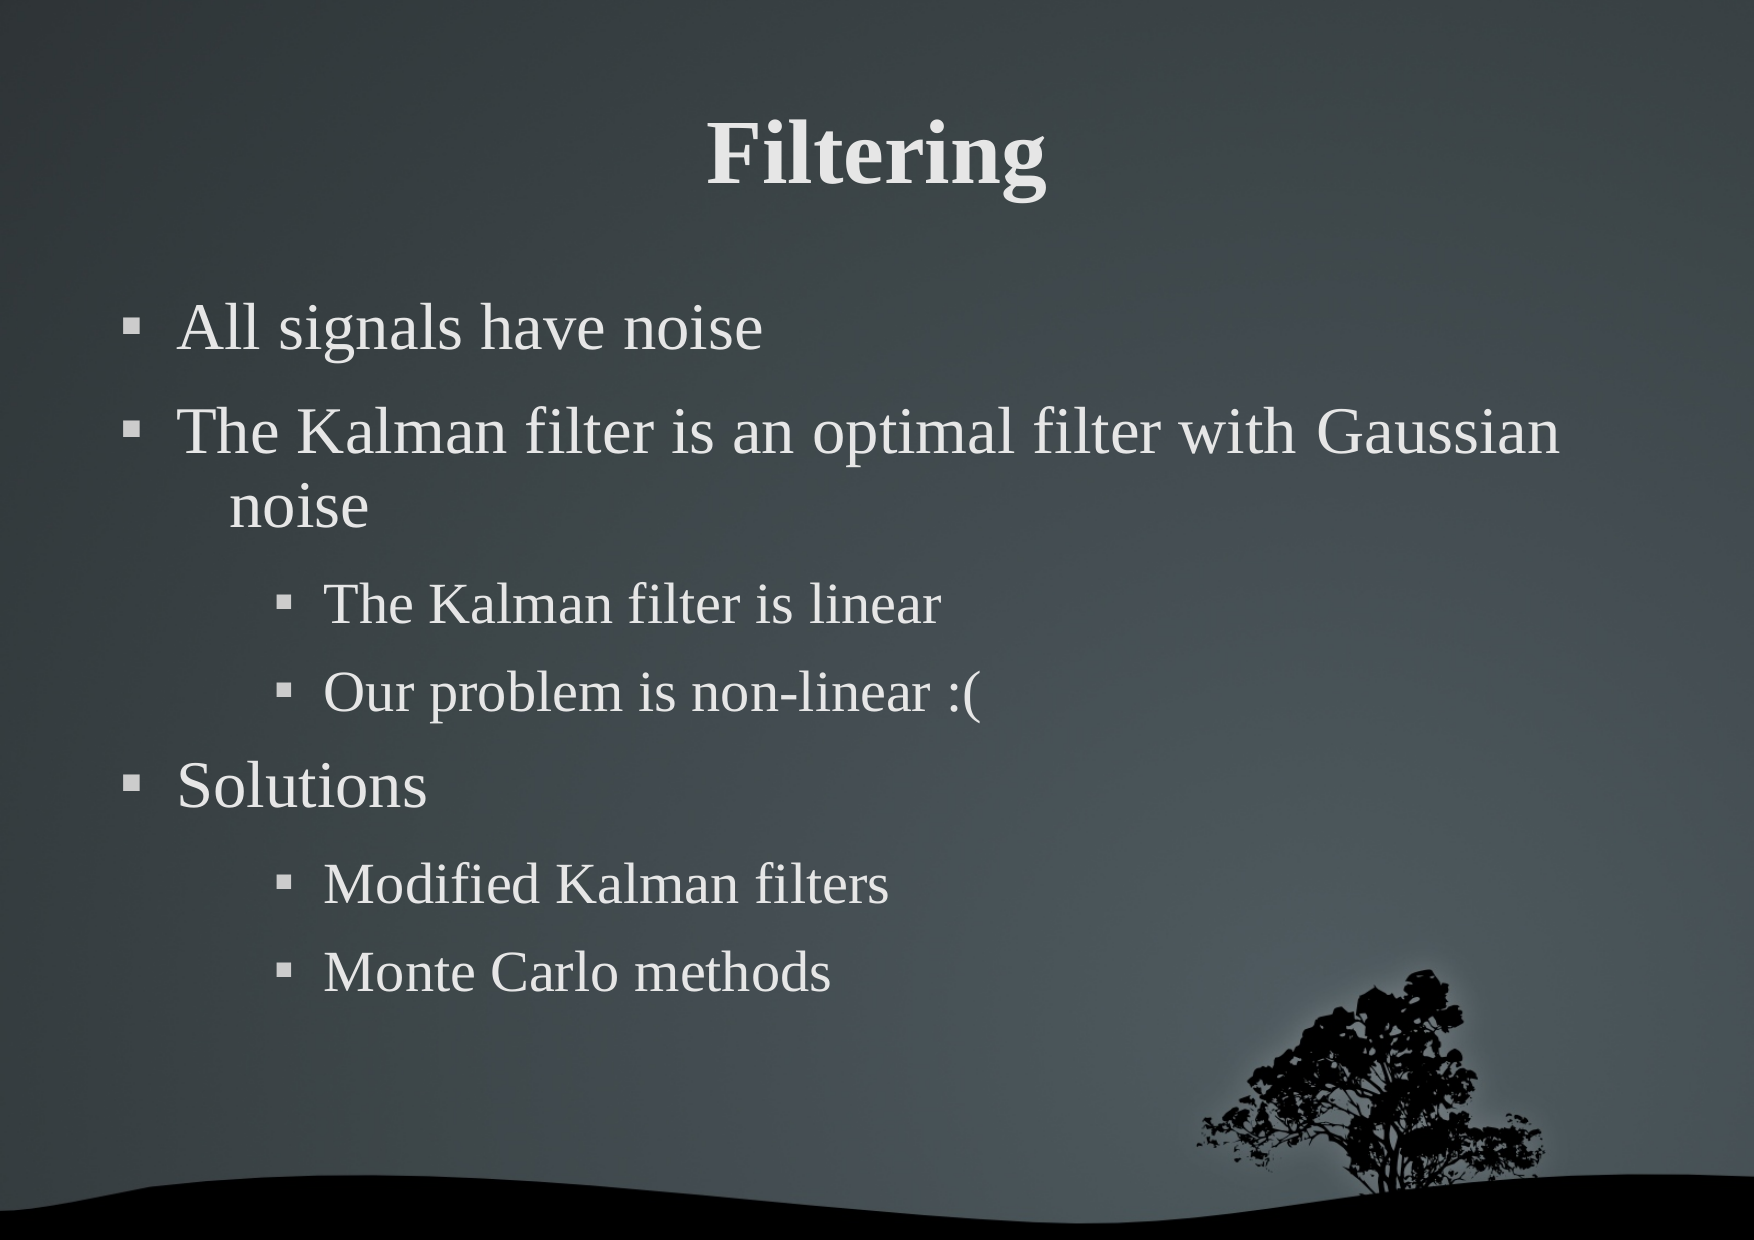

# Filtering
All signals have noise
The Kalman filter is an optimal filter with Gaussian noise
The Kalman filter is linear
Our problem is non-linear :(
Solutions
Modified Kalman filters
Monte Carlo methods